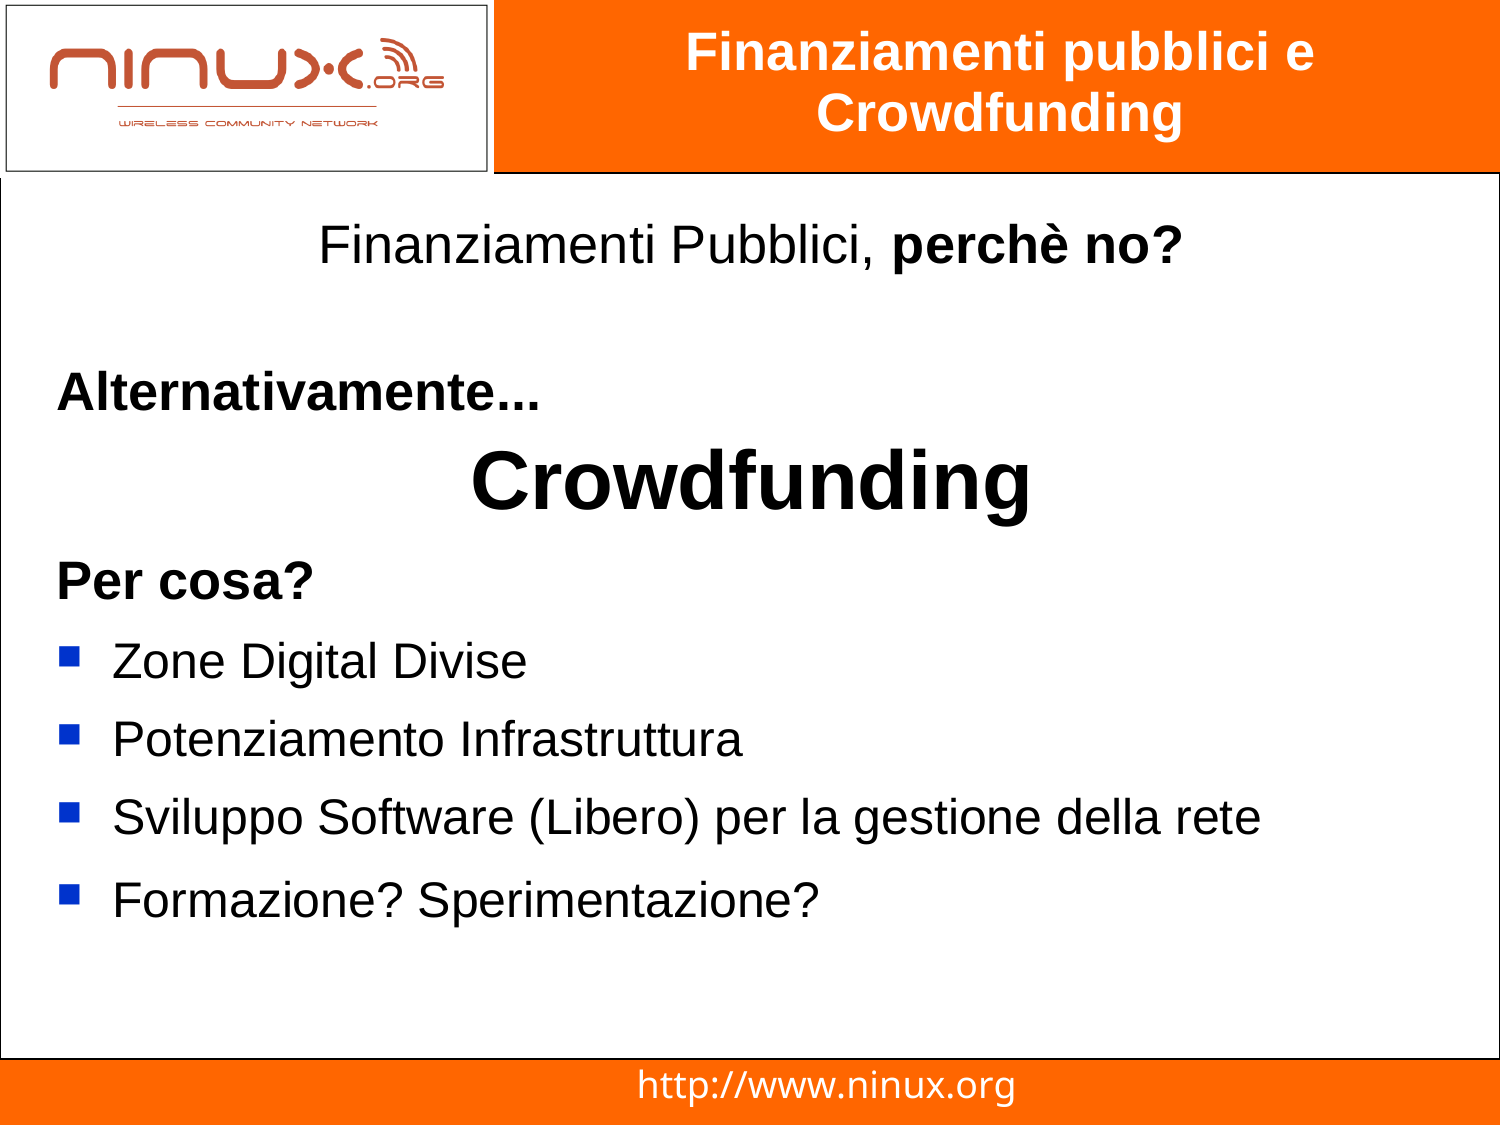

Finanziamenti pubblici e Crowdfunding
# Finanziamenti Pubblici, perchè no?
Alternativamente...
Crowdfunding
Per cosa?
Zone Digital Divise
Potenziamento Infrastruttura
Sviluppo Software (Libero) per la gestione della rete
Formazione? Sperimentazione?
http://www.ninux.org